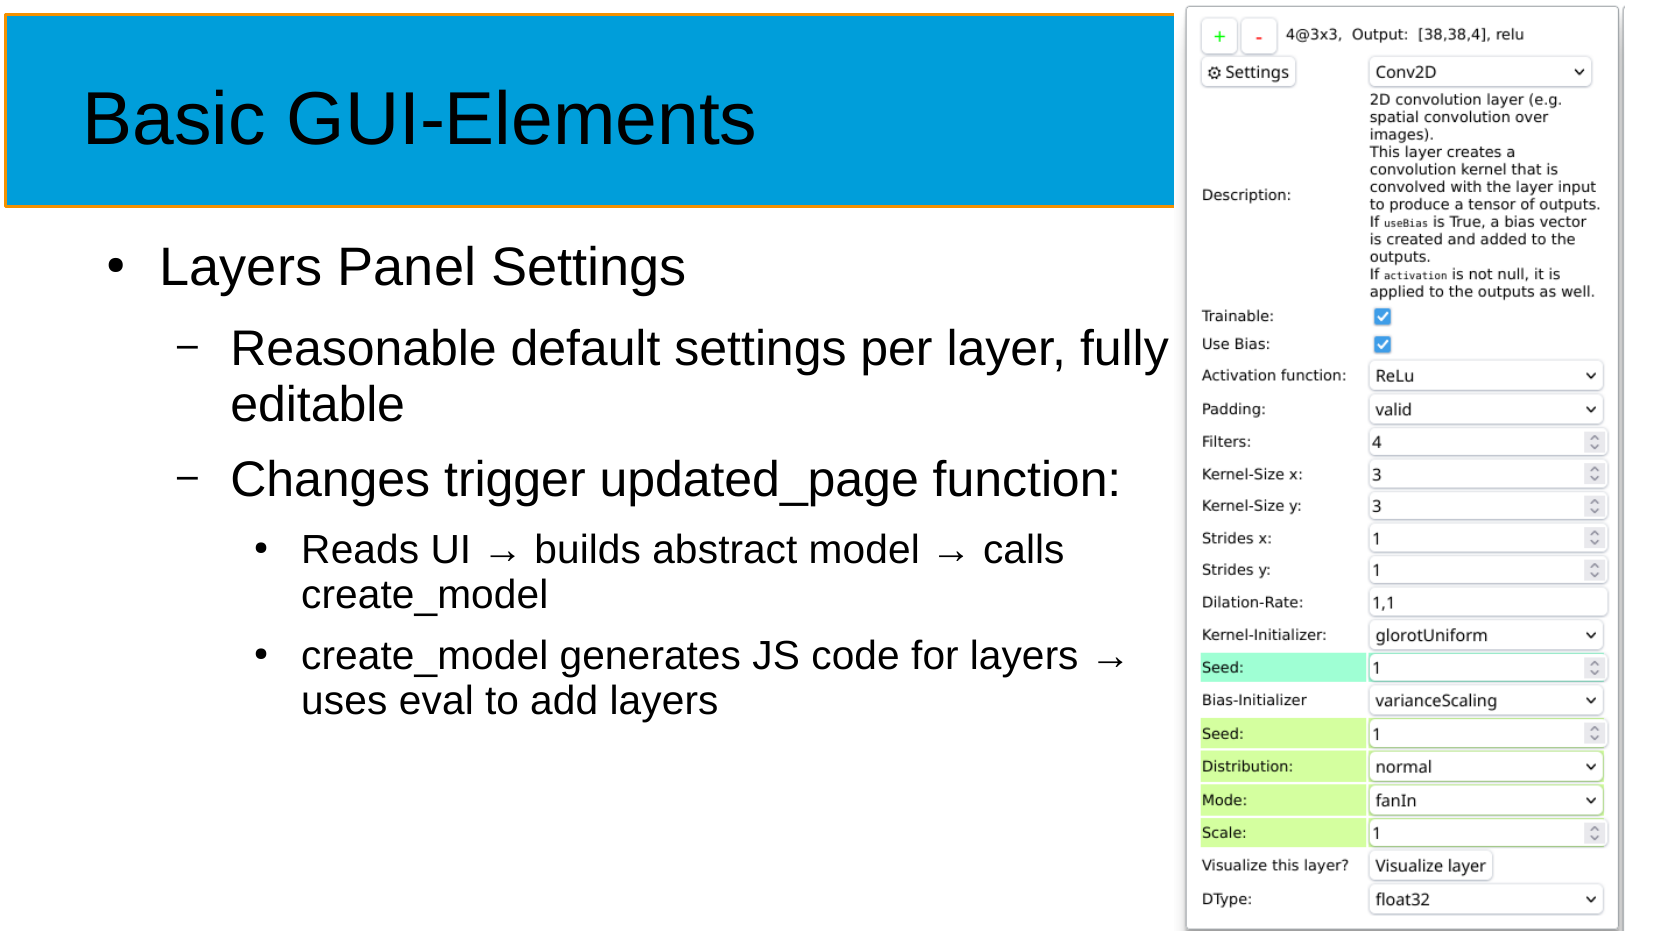

# Basic GUI-Elements
Layers Panel Settings
Reasonable default settings per layer, fully editable
Changes trigger updated_page function:
Reads UI → builds abstract model → calls create_model
create_model generates JS code for layers → uses eval to add layers